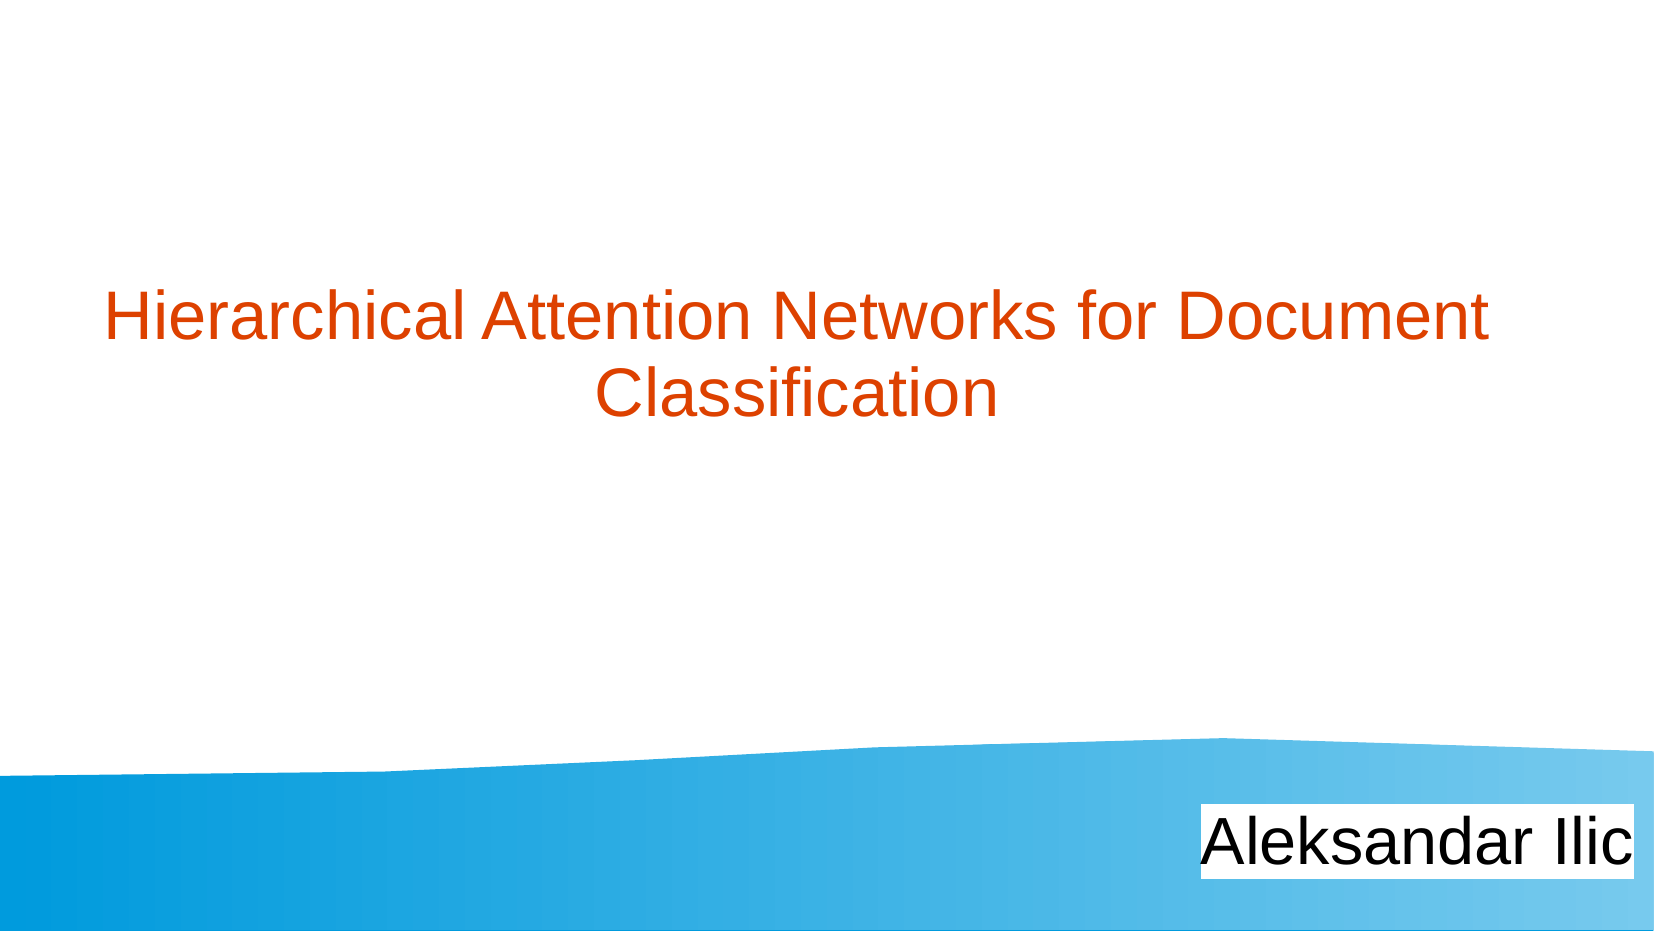

# Hierarchical Attention Networks for Document Classification
Aleksandar Ilic